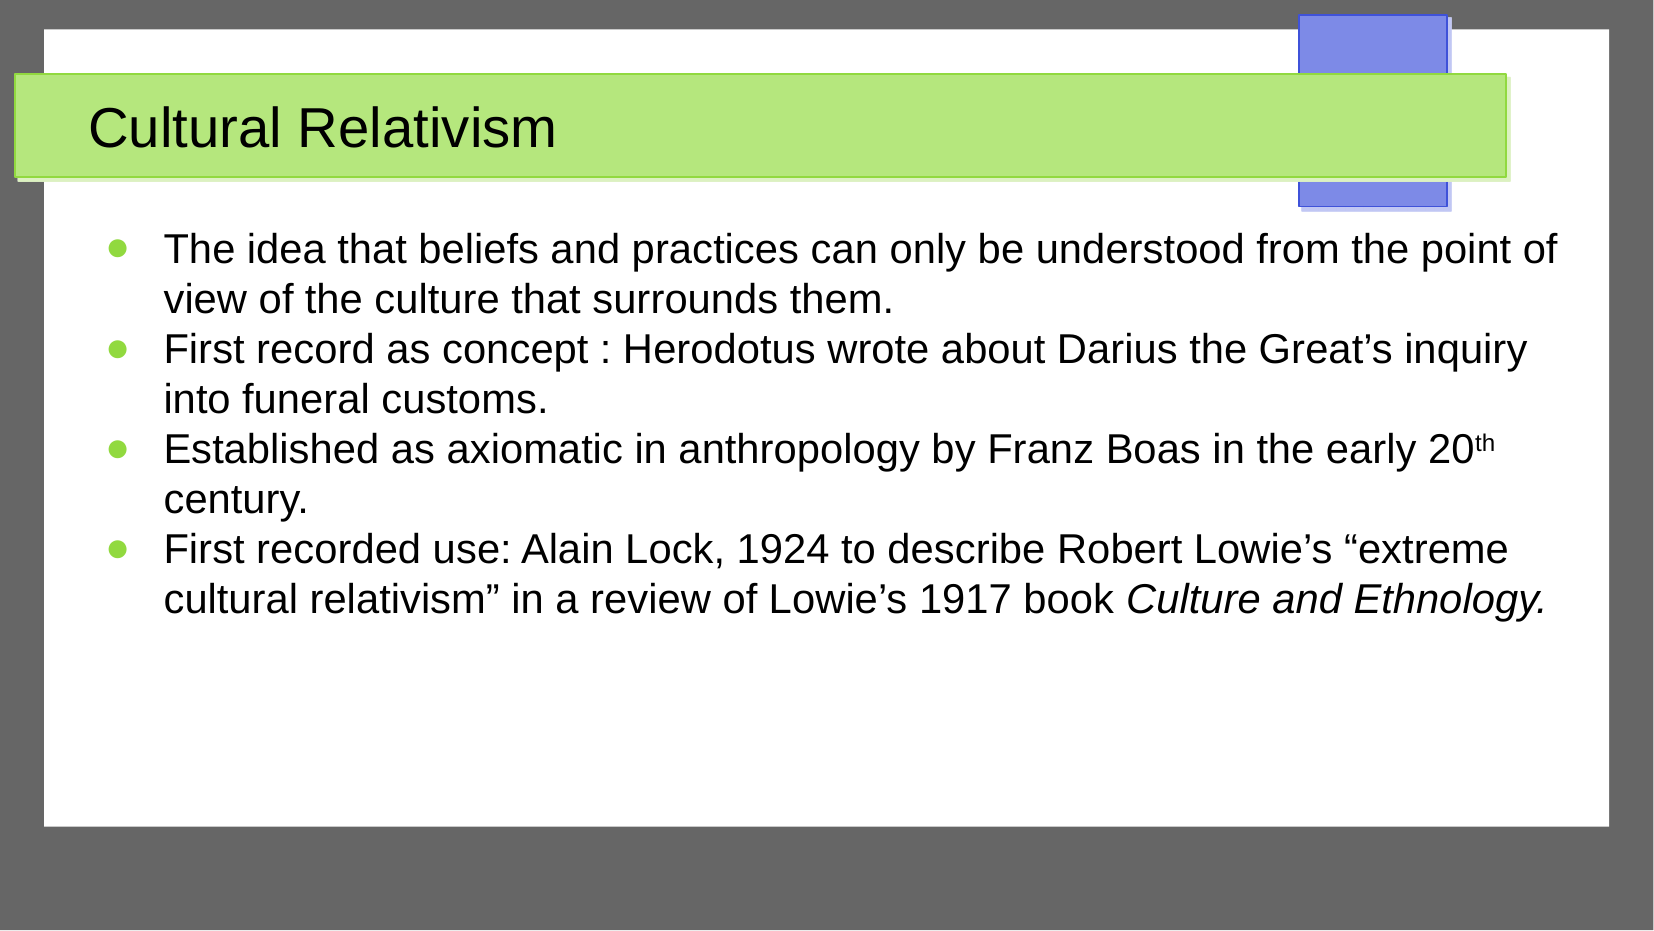

Cultural Relativism
The idea that beliefs and practices can only be understood from the point of view of the culture that surrounds them.
First record as concept : Herodotus wrote about Darius the Great’s inquiry into funeral customs.
Established as axiomatic in anthropology by Franz Boas in the early 20th century.
First recorded use: Alain Lock, 1924 to describe Robert Lowie’s “extreme cultural relativism” in a review of Lowie’s 1917 book Culture and Ethnology.